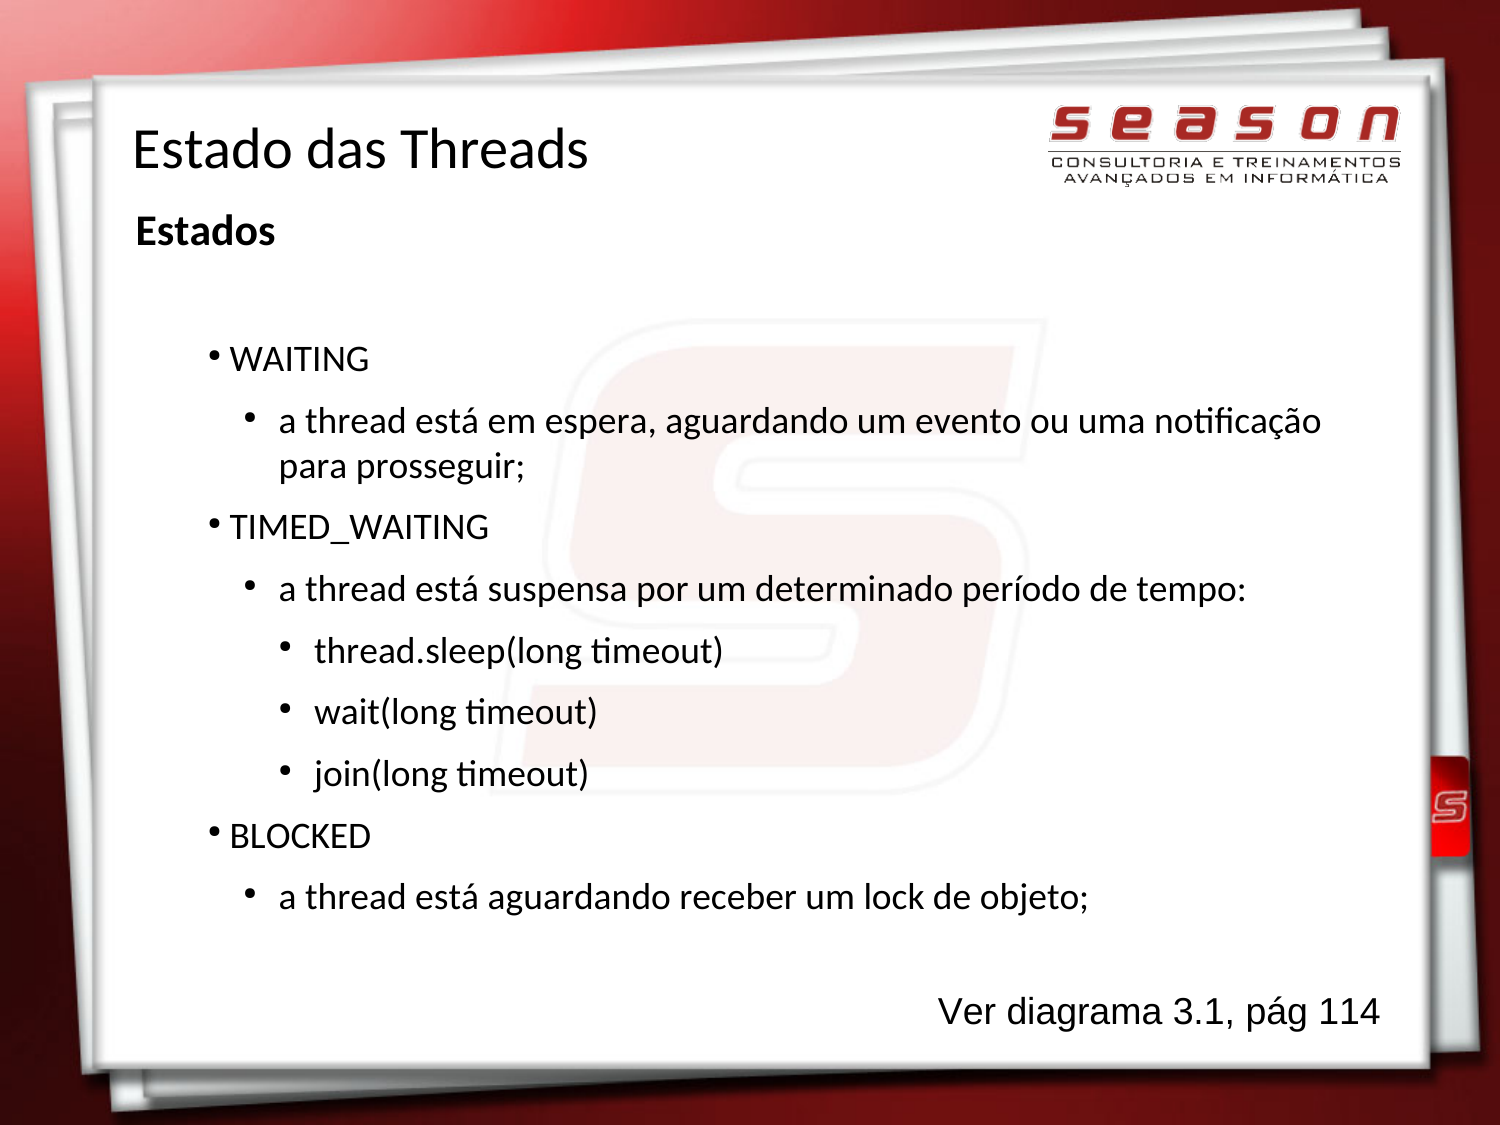

# Estado das Threads
Estados
 WAITING
a thread está em espera, aguardando um evento ou uma notificação para prosseguir;
 TIMED_WAITING
a thread está suspensa por um determinado período de tempo:
thread.sleep(long timeout)
wait(long timeout)
join(long timeout)
 BLOCKED
a thread está aguardando receber um lock de objeto;
Ver diagrama 3.1, pág 114